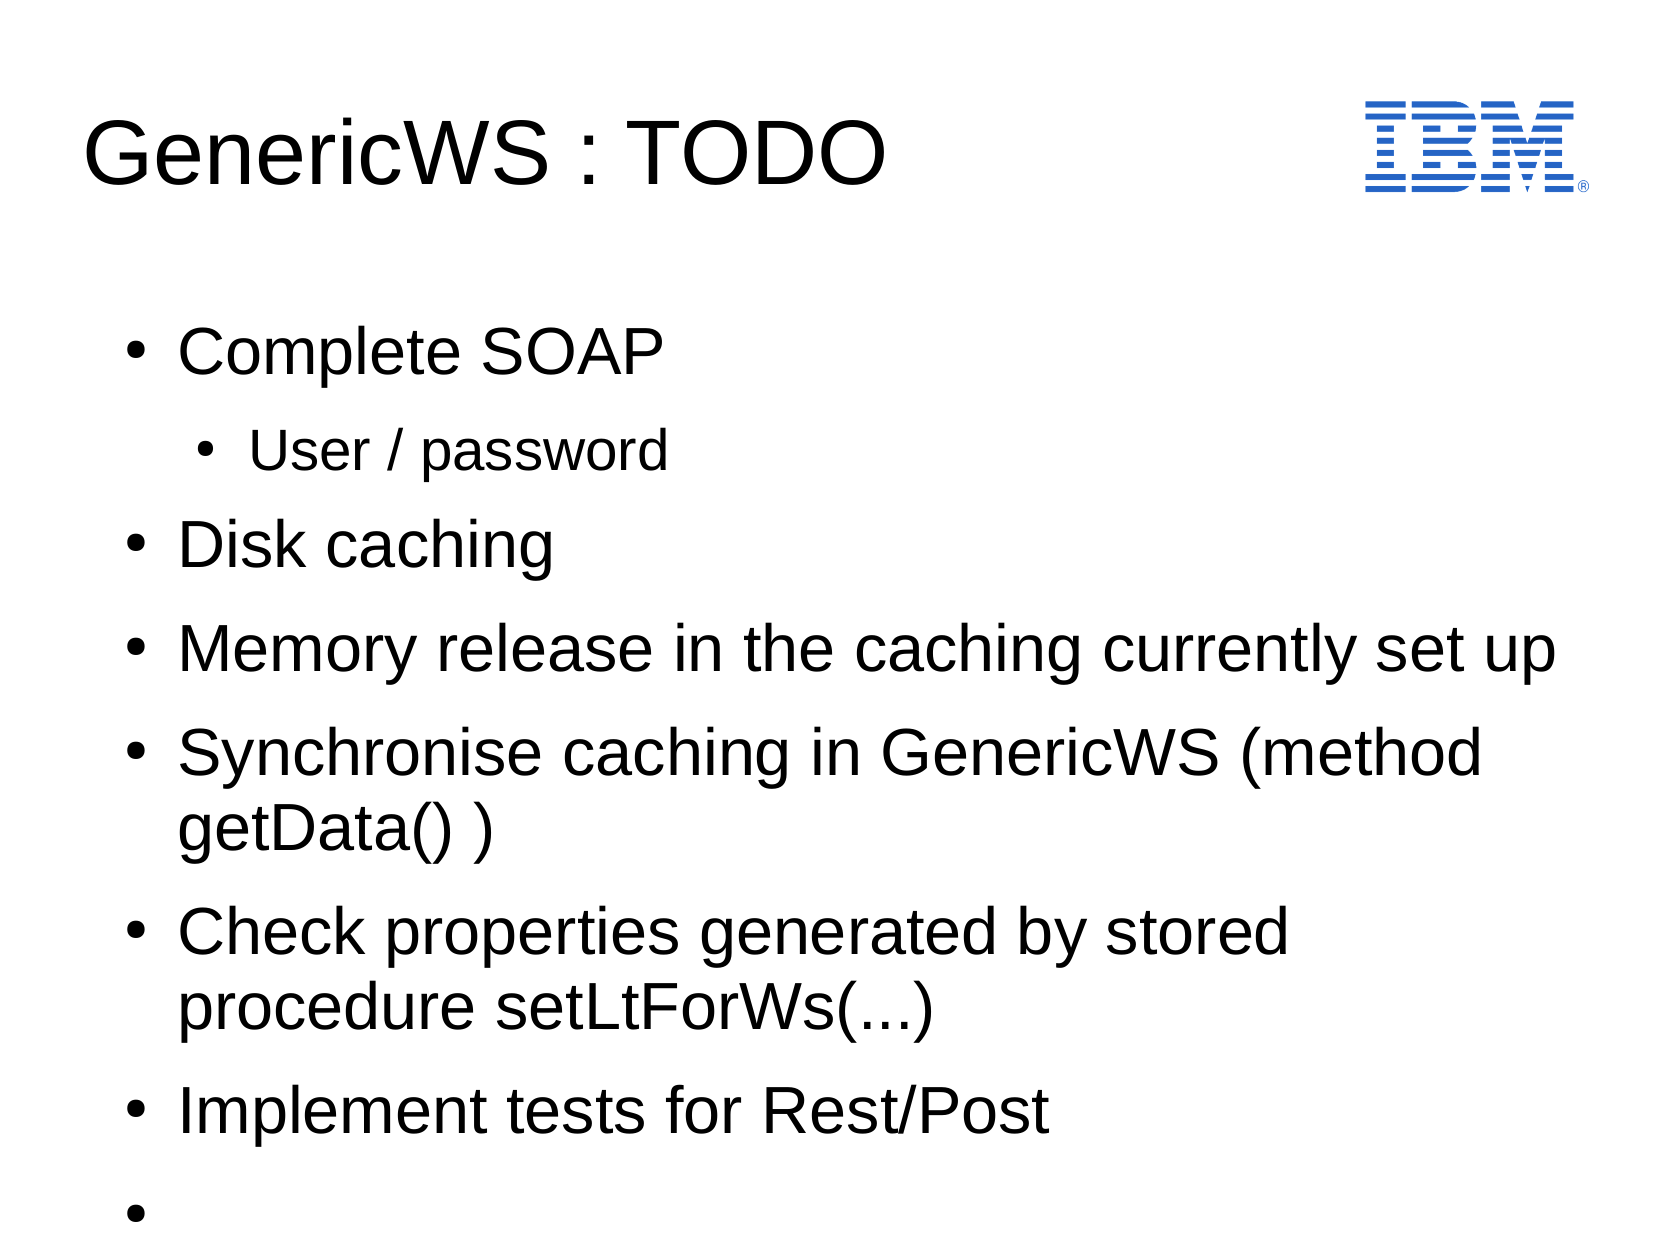

# GenericWS : TODO
Complete SOAP
User / password
Disk caching
Memory release in the caching currently set up
Synchronise caching in GenericWS (method getData() )
Check properties generated by stored procedure setLtForWs(...)
Implement tests for Rest/Post